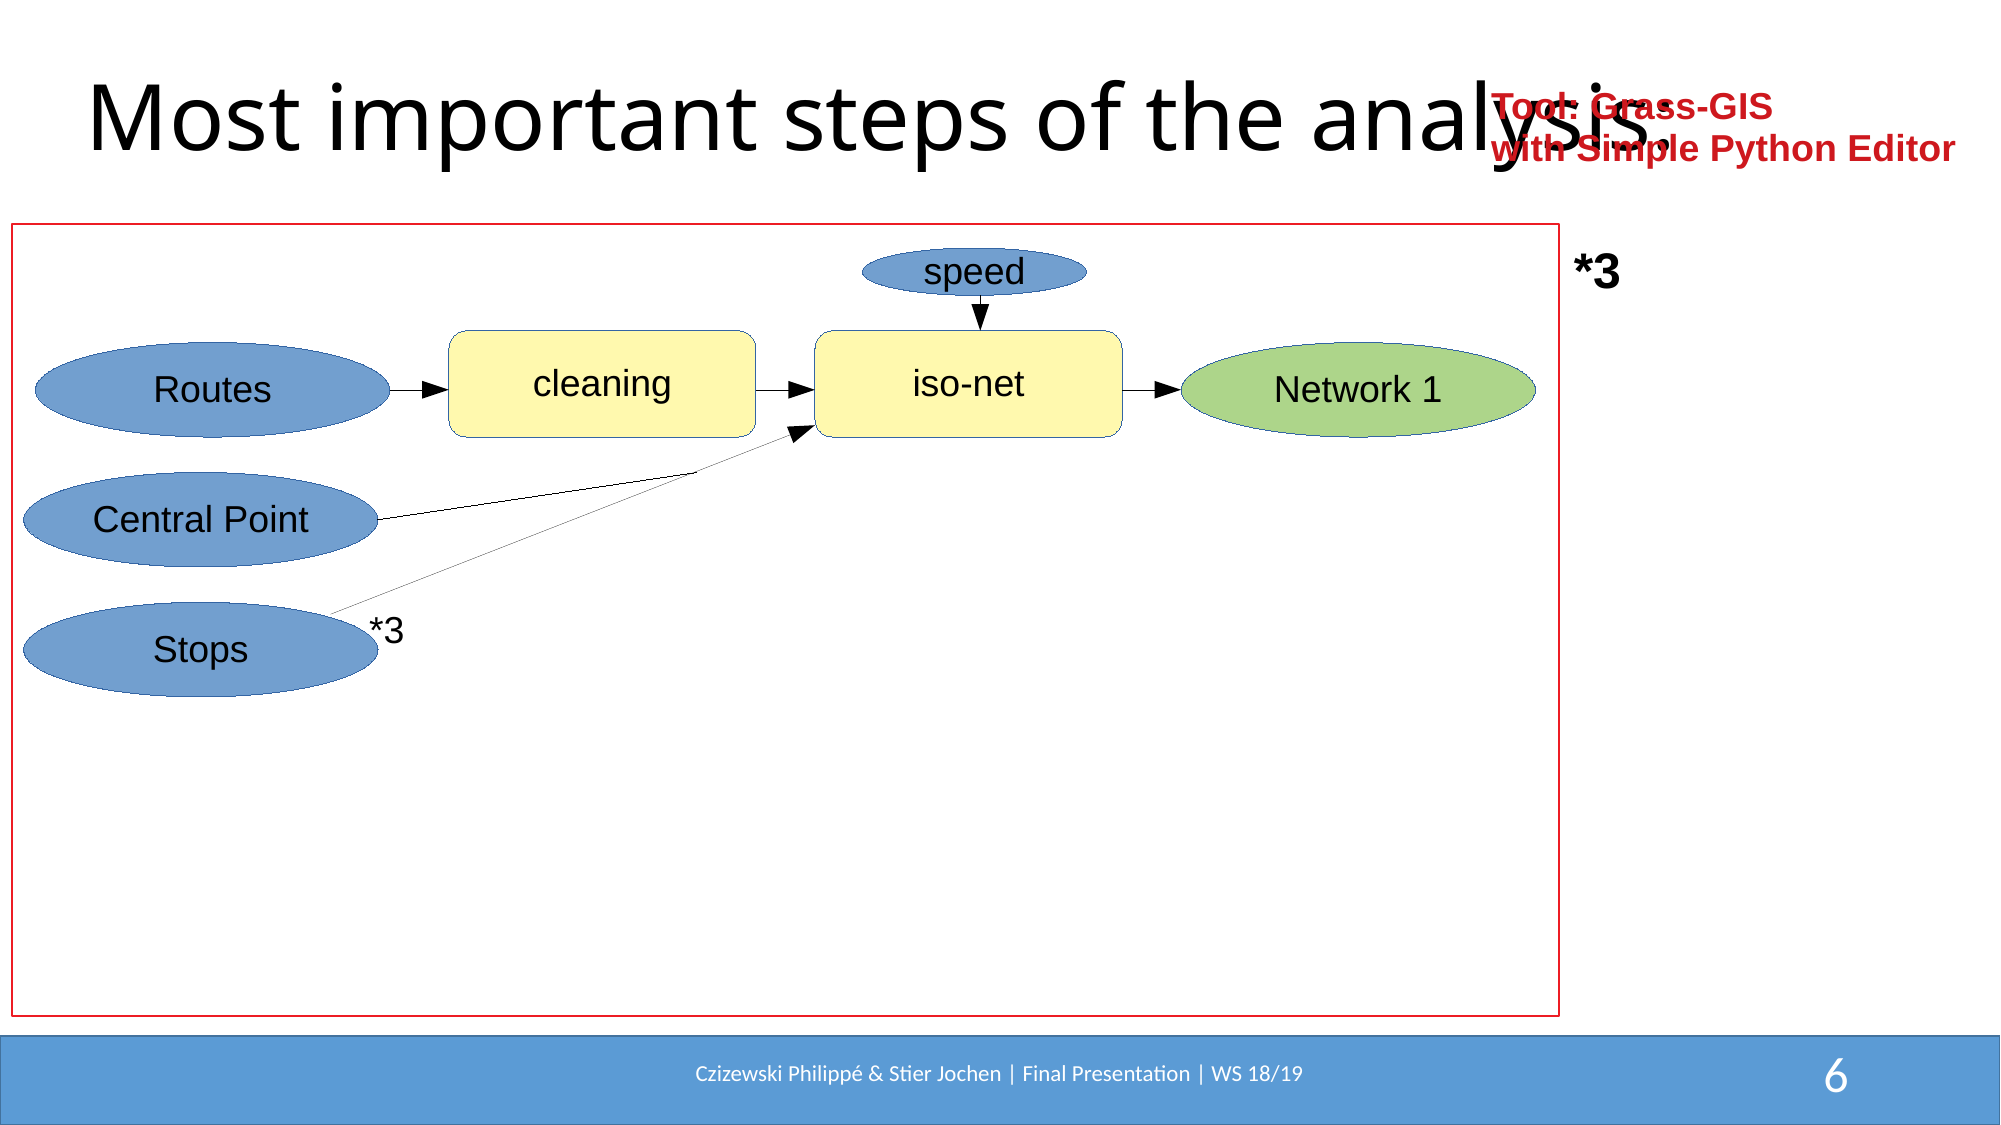

# Most important steps of the analysis:
Tool: Grass-GIS
with Simple Python Editor
*3
speed
cleaning
iso-net
Routes
Network 1
Central Point
Stops
*3
Czizewski Philippé & Stier Jochen | Final Presentation | WS 18/19